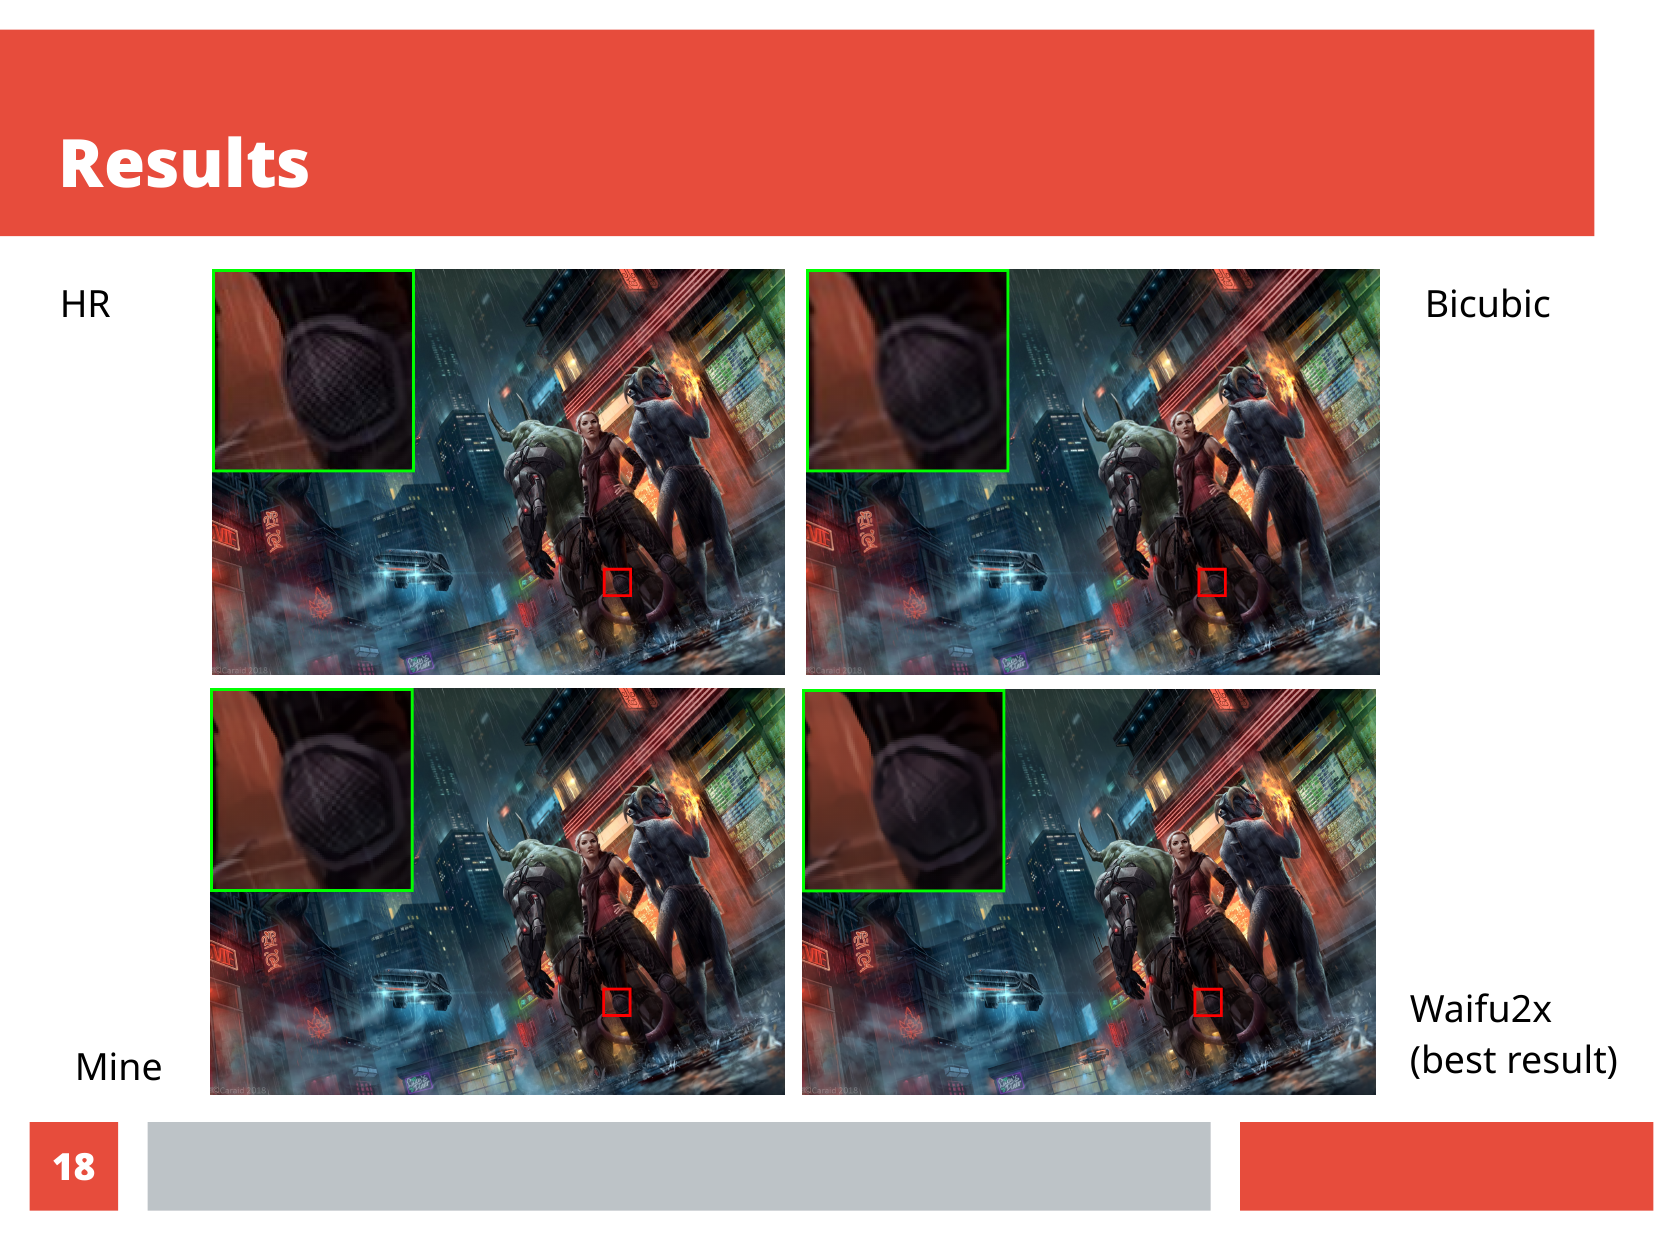

# Results
HR
Bicubic
Waifu2x
(best result)
Mine
18